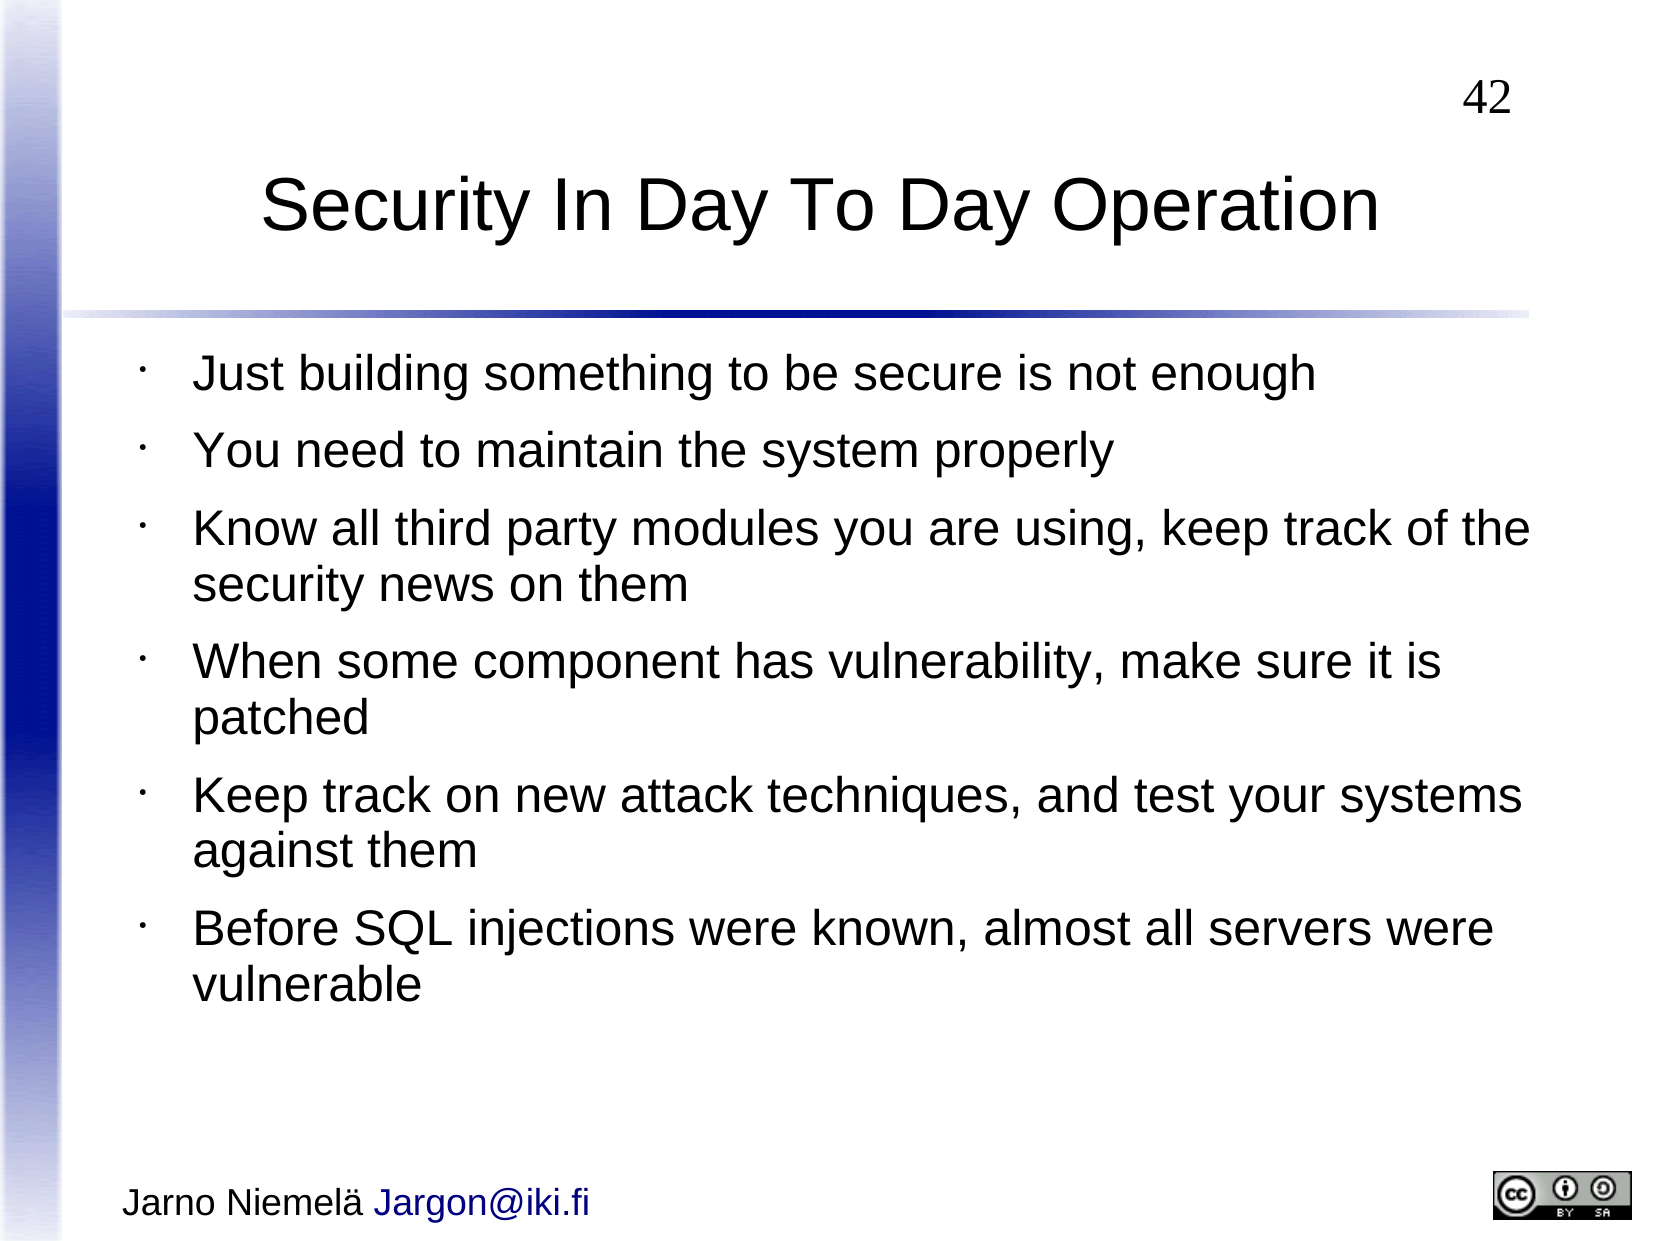

# Security In Day To Day Operation
Just building something to be secure is not enough
You need to maintain the system properly
Know all third party modules you are using, keep track of the security news on them
When some component has vulnerability, make sure it is patched
Keep track on new attack techniques, and test your systems against them
Before SQL injections were known, almost all servers were vulnerable